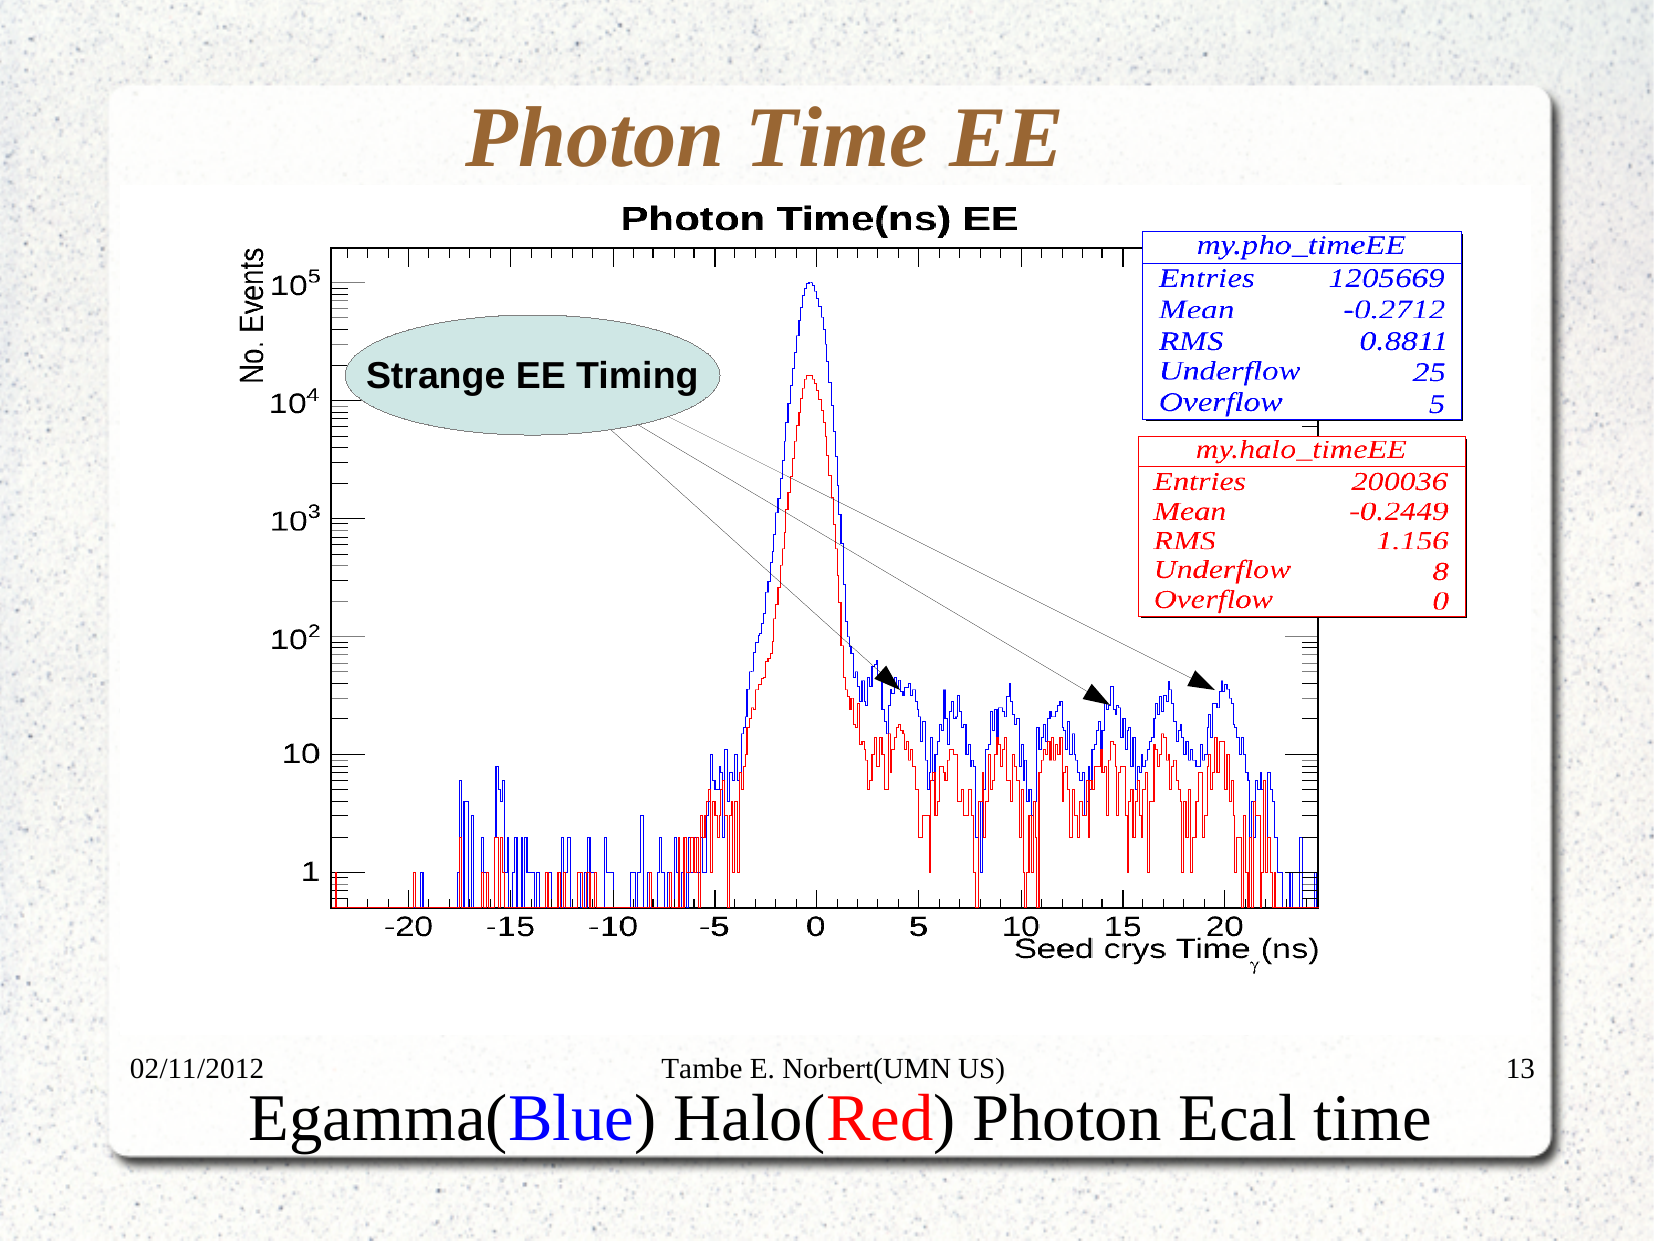

# Photon Time EE
Strange EE Timing
02/11/2012
Tambe E. Norbert(UMN US)
13
Egamma(Blue) Halo(Red) Photon Ecal time